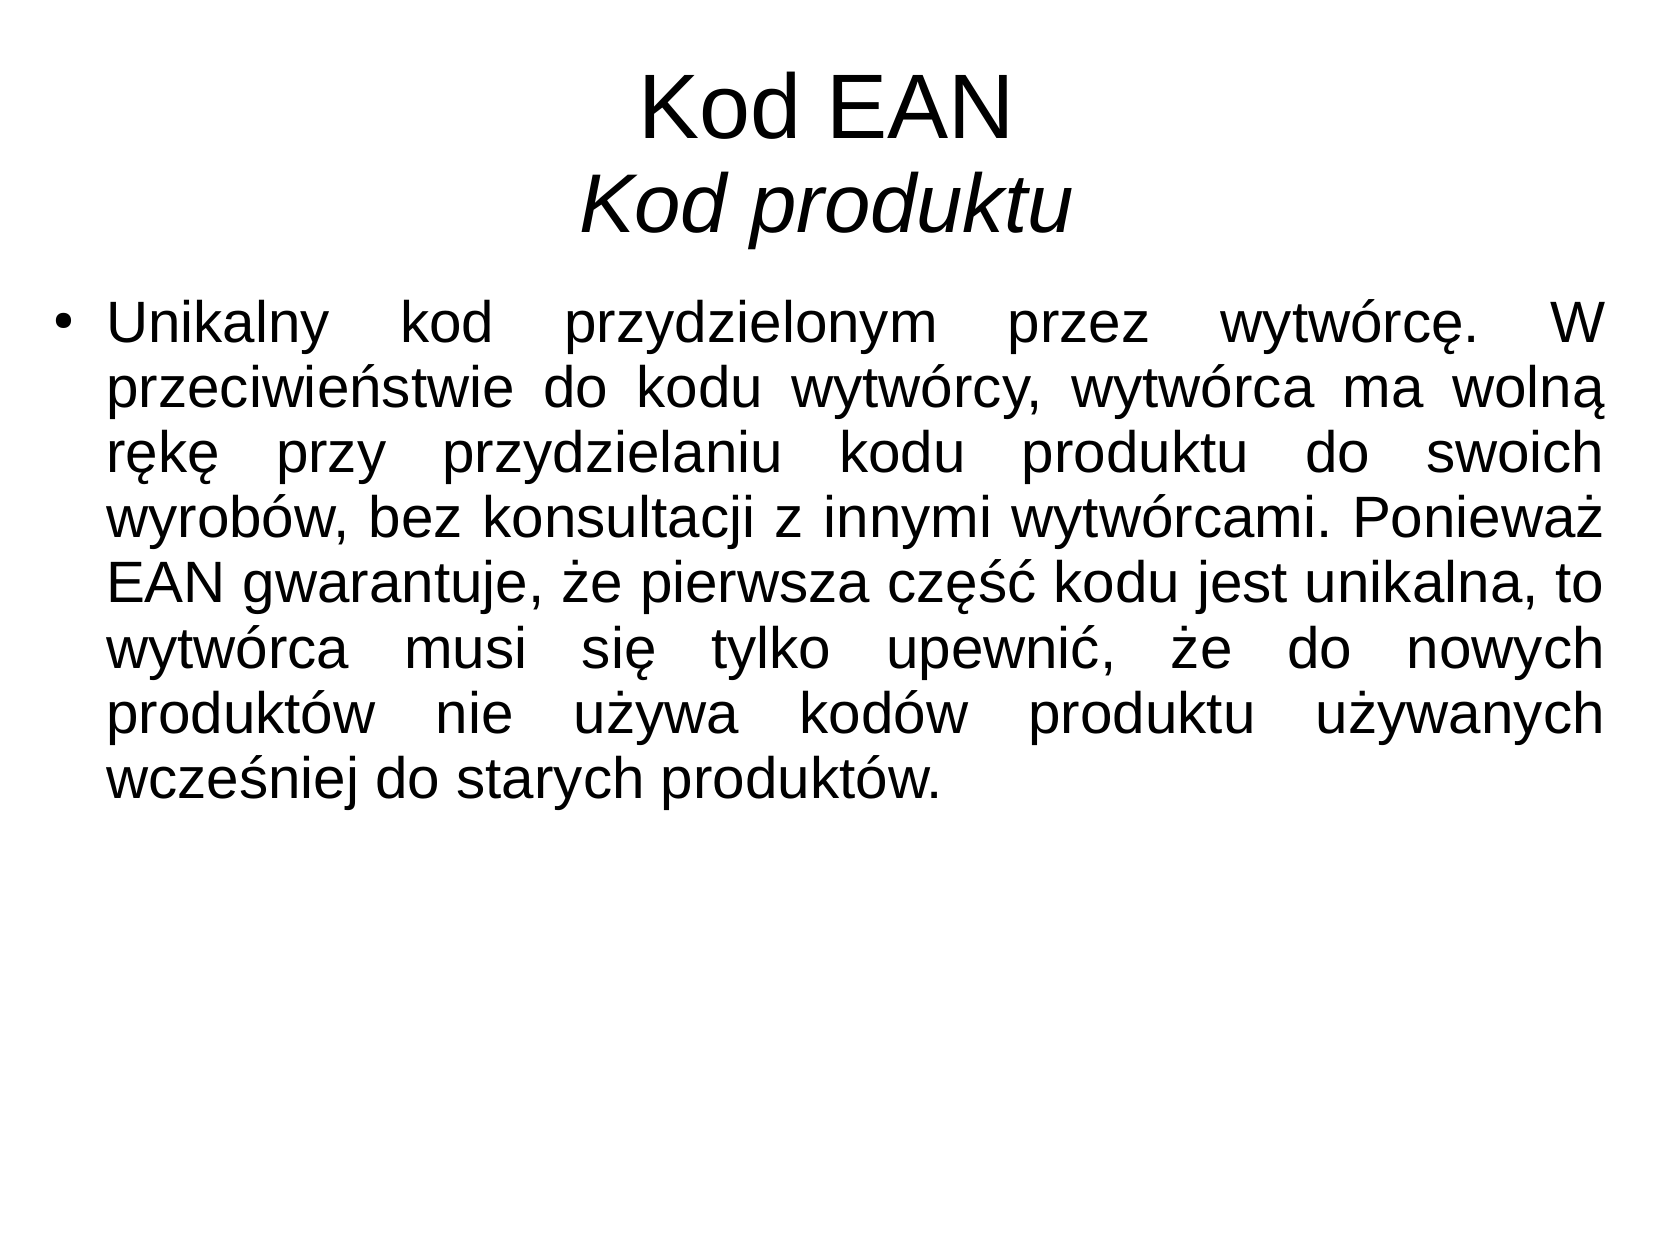

# Kod EAN Kod produktu
Unikalny kod przydzielonym przez wytwórcę. W przeciwieństwie do kodu wytwórcy, wytwórca ma wolną rękę przy przydzielaniu kodu produktu do swoich wyrobów, bez konsultacji z innymi wytwórcami. Ponieważ EAN gwarantuje, że pierwsza część kodu jest unikalna, to wytwórca musi się tylko upewnić, że do nowych produktów nie używa kodów produktu używanych wcześniej do starych produktów.